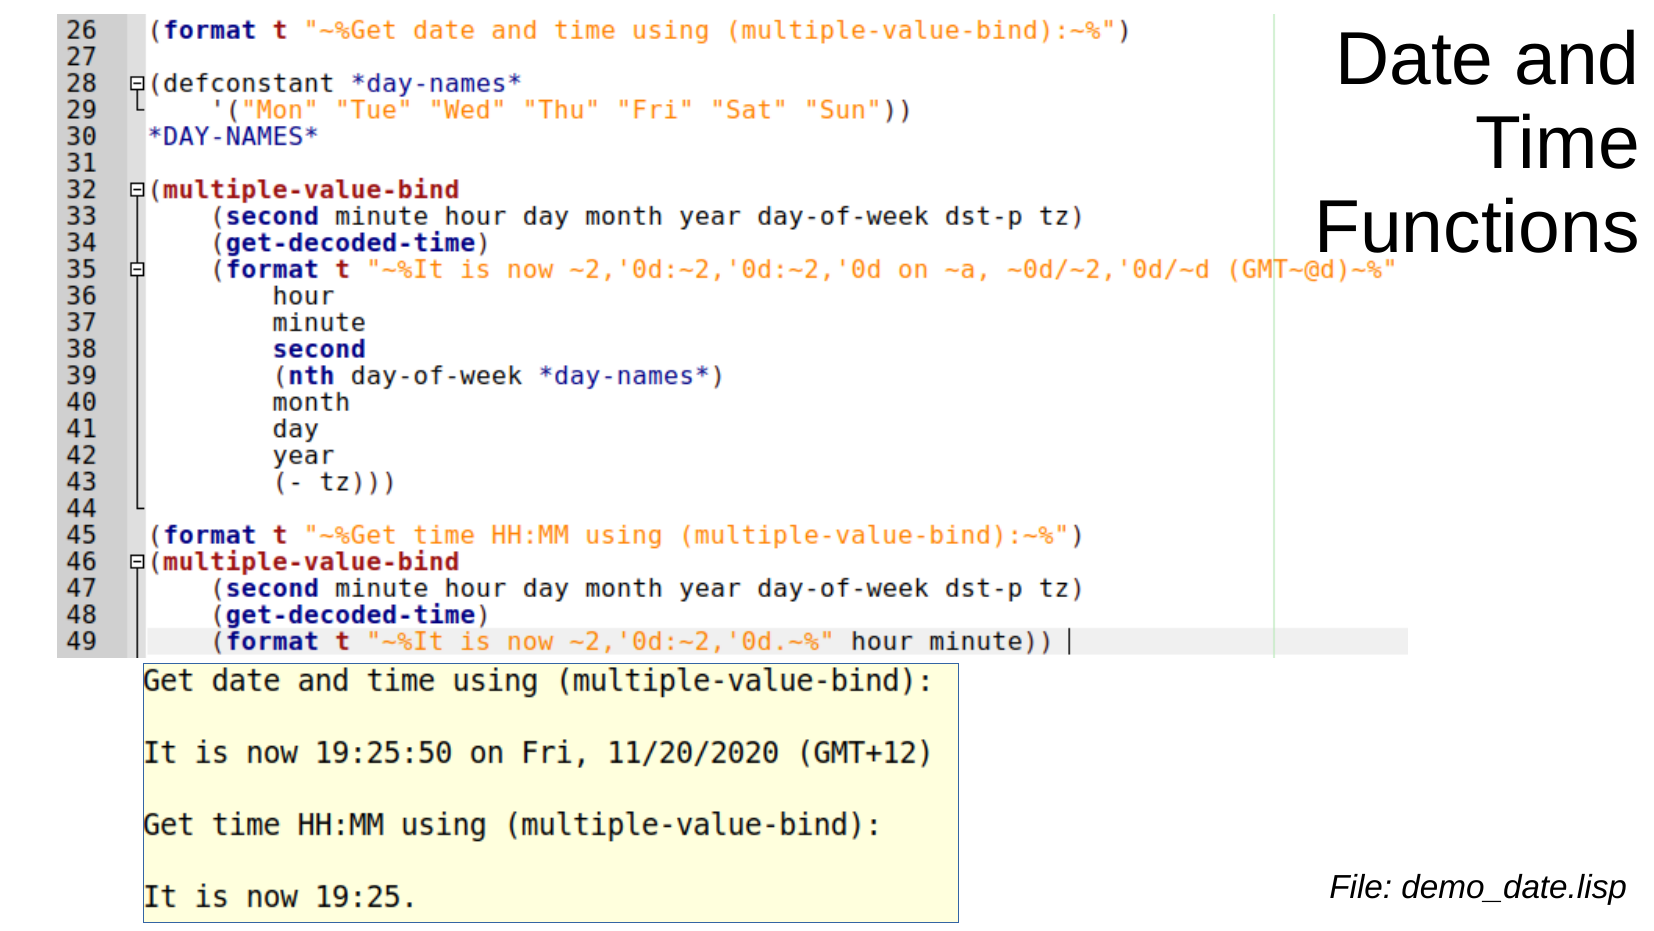

# Date and Time Functions
File: demo_date.lisp